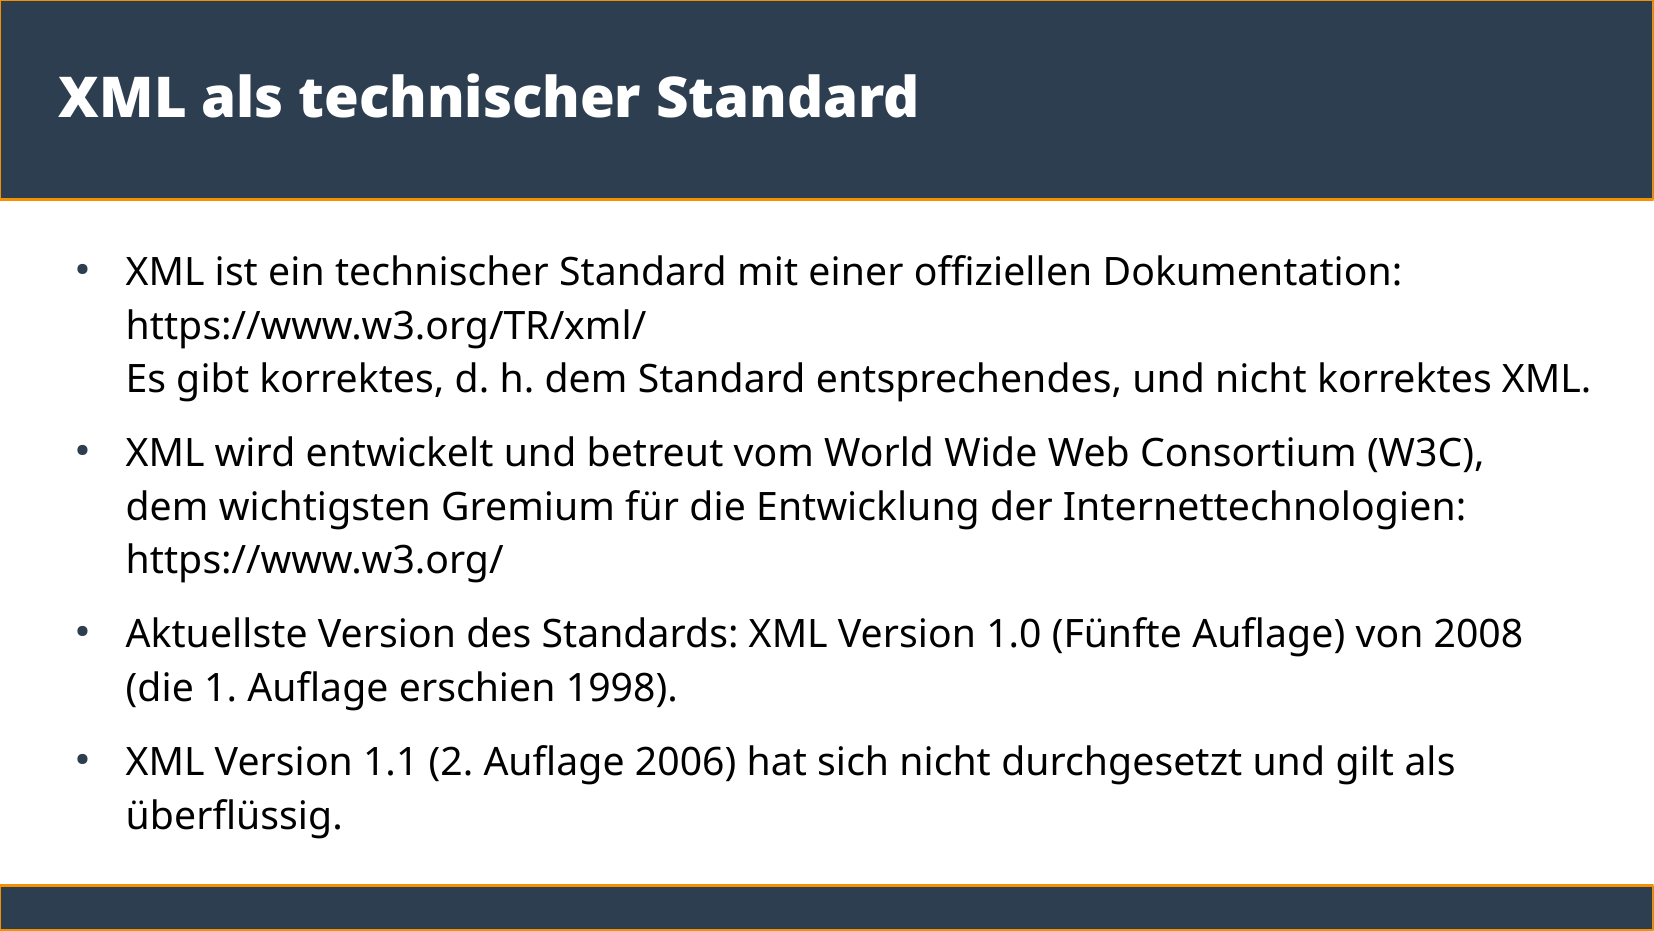

# XML als technischer Standard
XML ist ein technischer Standard mit einer offiziellen Dokumentation:
https://www.w3.org/TR/xml/
Es gibt korrektes, d. h. dem Standard entsprechendes, und nicht korrektes XML.
XML wird entwickelt und betreut vom World Wide Web Consortium (W3C),
dem wichtigsten Gremium für die Entwicklung der Internettechnologien:
https://www.w3.org/
Aktuellste Version des Standards: XML Version 1.0 (Fünfte Auflage) von 2008
(die 1. Auflage erschien 1998).
XML Version 1.1 (2. Auflage 2006) hat sich nicht durchgesetzt und gilt als überflüssig.